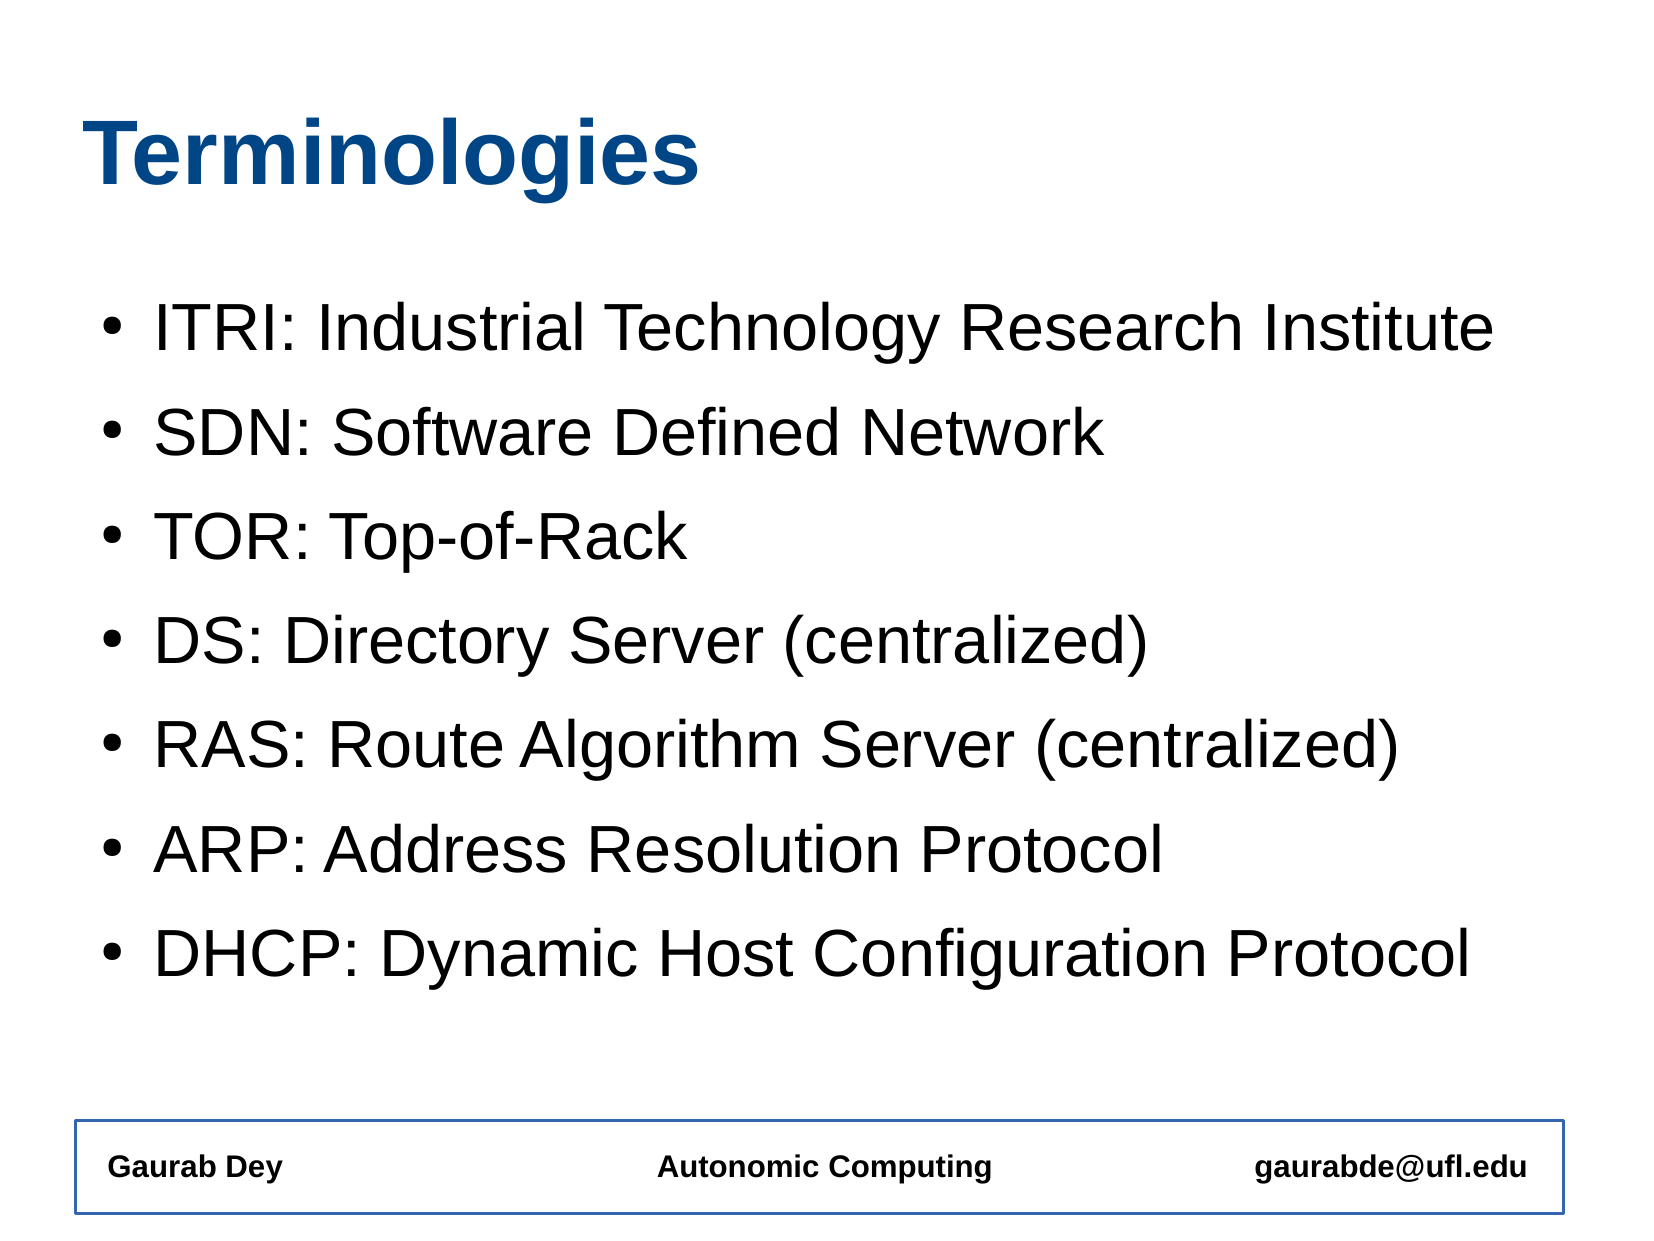

# Terminologies
ITRI: Industrial Technology Research Institute
SDN: Software Defined Network
TOR: Top-of-Rack
DS: Directory Server (centralized)
RAS: Route Algorithm Server (centralized)
ARP: Address Resolution Protocol
DHCP: Dynamic Host Configuration Protocol
Gaurab Dey Autonomic Computing gaurabde@ufl.edu